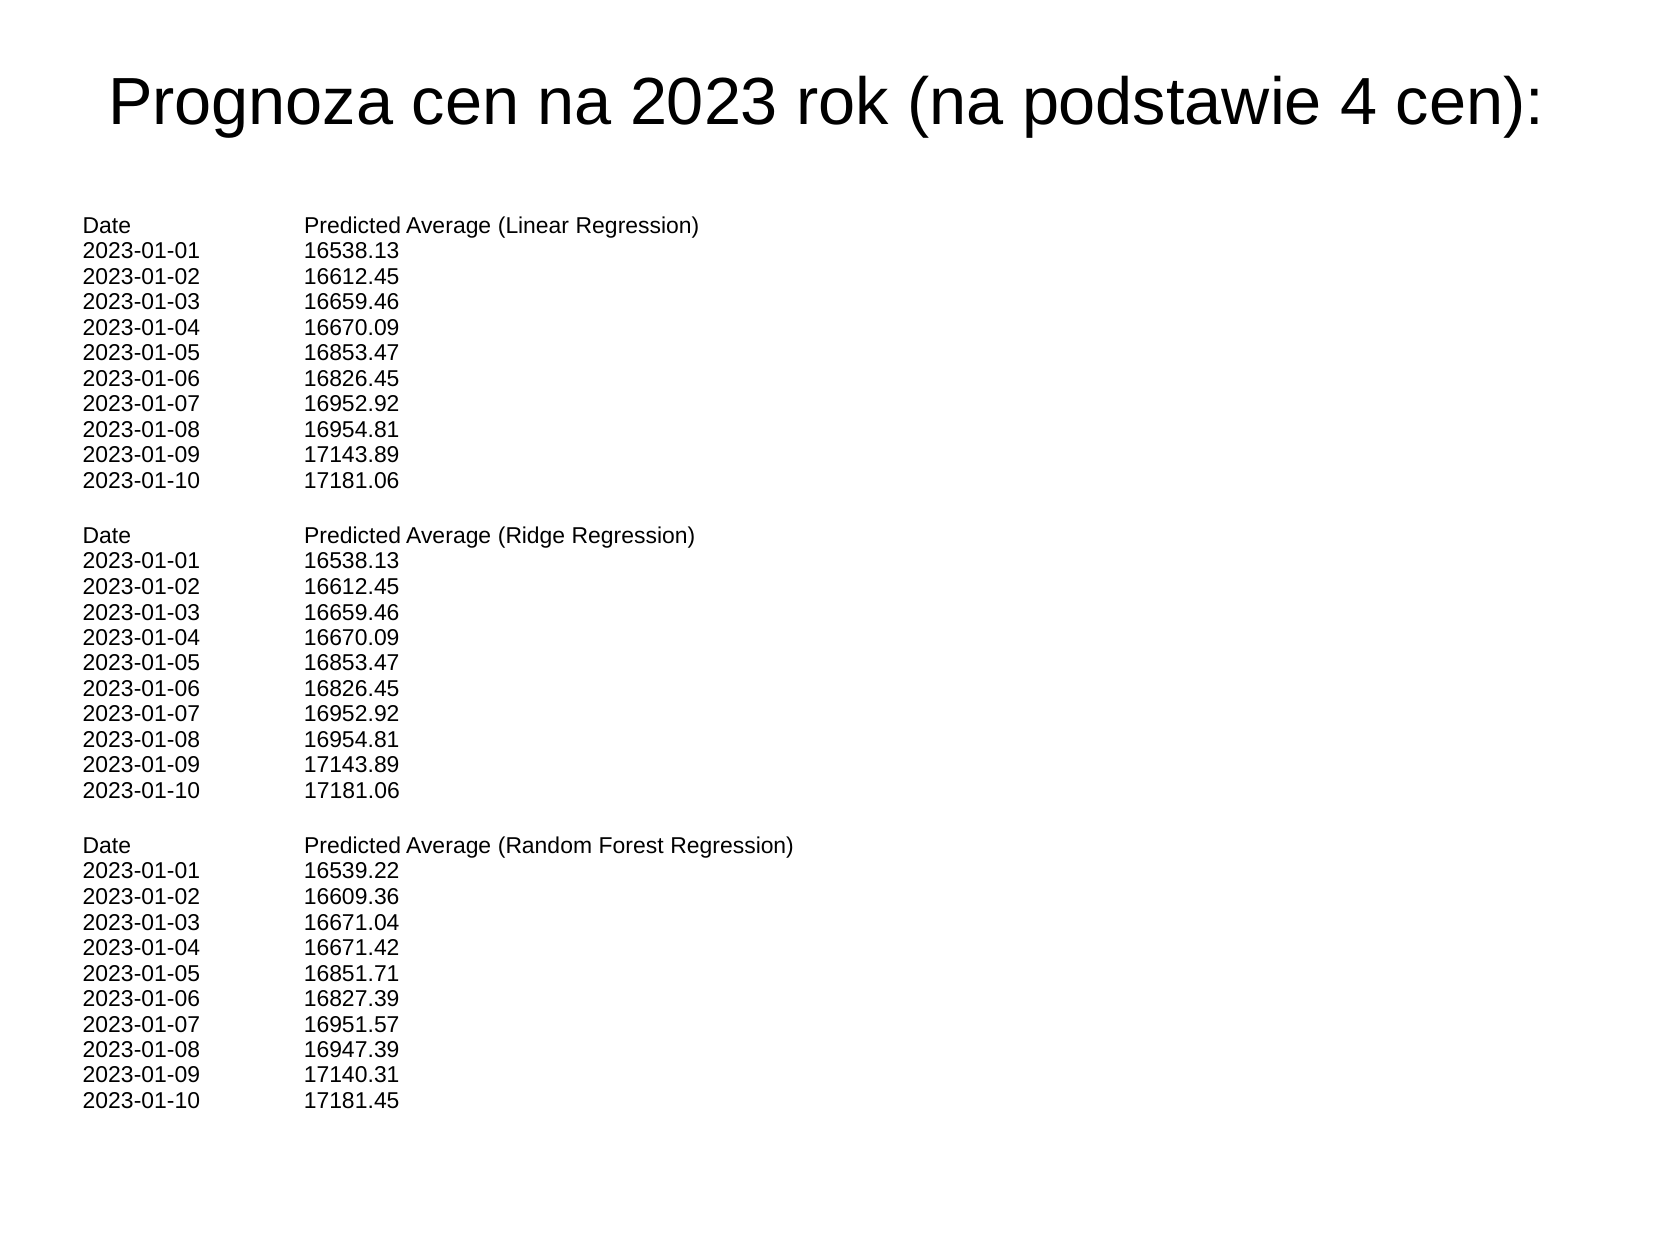

# Prognoza cen na 2023 rok (na podstawie 4 cen):
Date 			Predicted Average (Linear Regression)
2023-01-01 16538.13
2023-01-02 16612.45
2023-01-03 16659.46
2023-01-04 16670.09
2023-01-05 16853.47
2023-01-06 16826.45
2023-01-07 16952.92
2023-01-08 16954.81
2023-01-09 17143.89
2023-01-10 17181.06
Date 			Predicted Average (Ridge Regression)
2023-01-01 16538.13
2023-01-02 16612.45
2023-01-03 16659.46
2023-01-04 16670.09
2023-01-05 16853.47
2023-01-06 16826.45
2023-01-07 16952.92
2023-01-08 16954.81
2023-01-09 17143.89
2023-01-10 	17181.06
Date 			Predicted Average (Random Forest Regression)
2023-01-01 16539.22
2023-01-02 16609.36
2023-01-03 16671.04
2023-01-04 16671.42
2023-01-05 16851.71
2023-01-06 16827.39
2023-01-07 16951.57
2023-01-08 16947.39
2023-01-09 17140.31
2023-01-10 17181.45